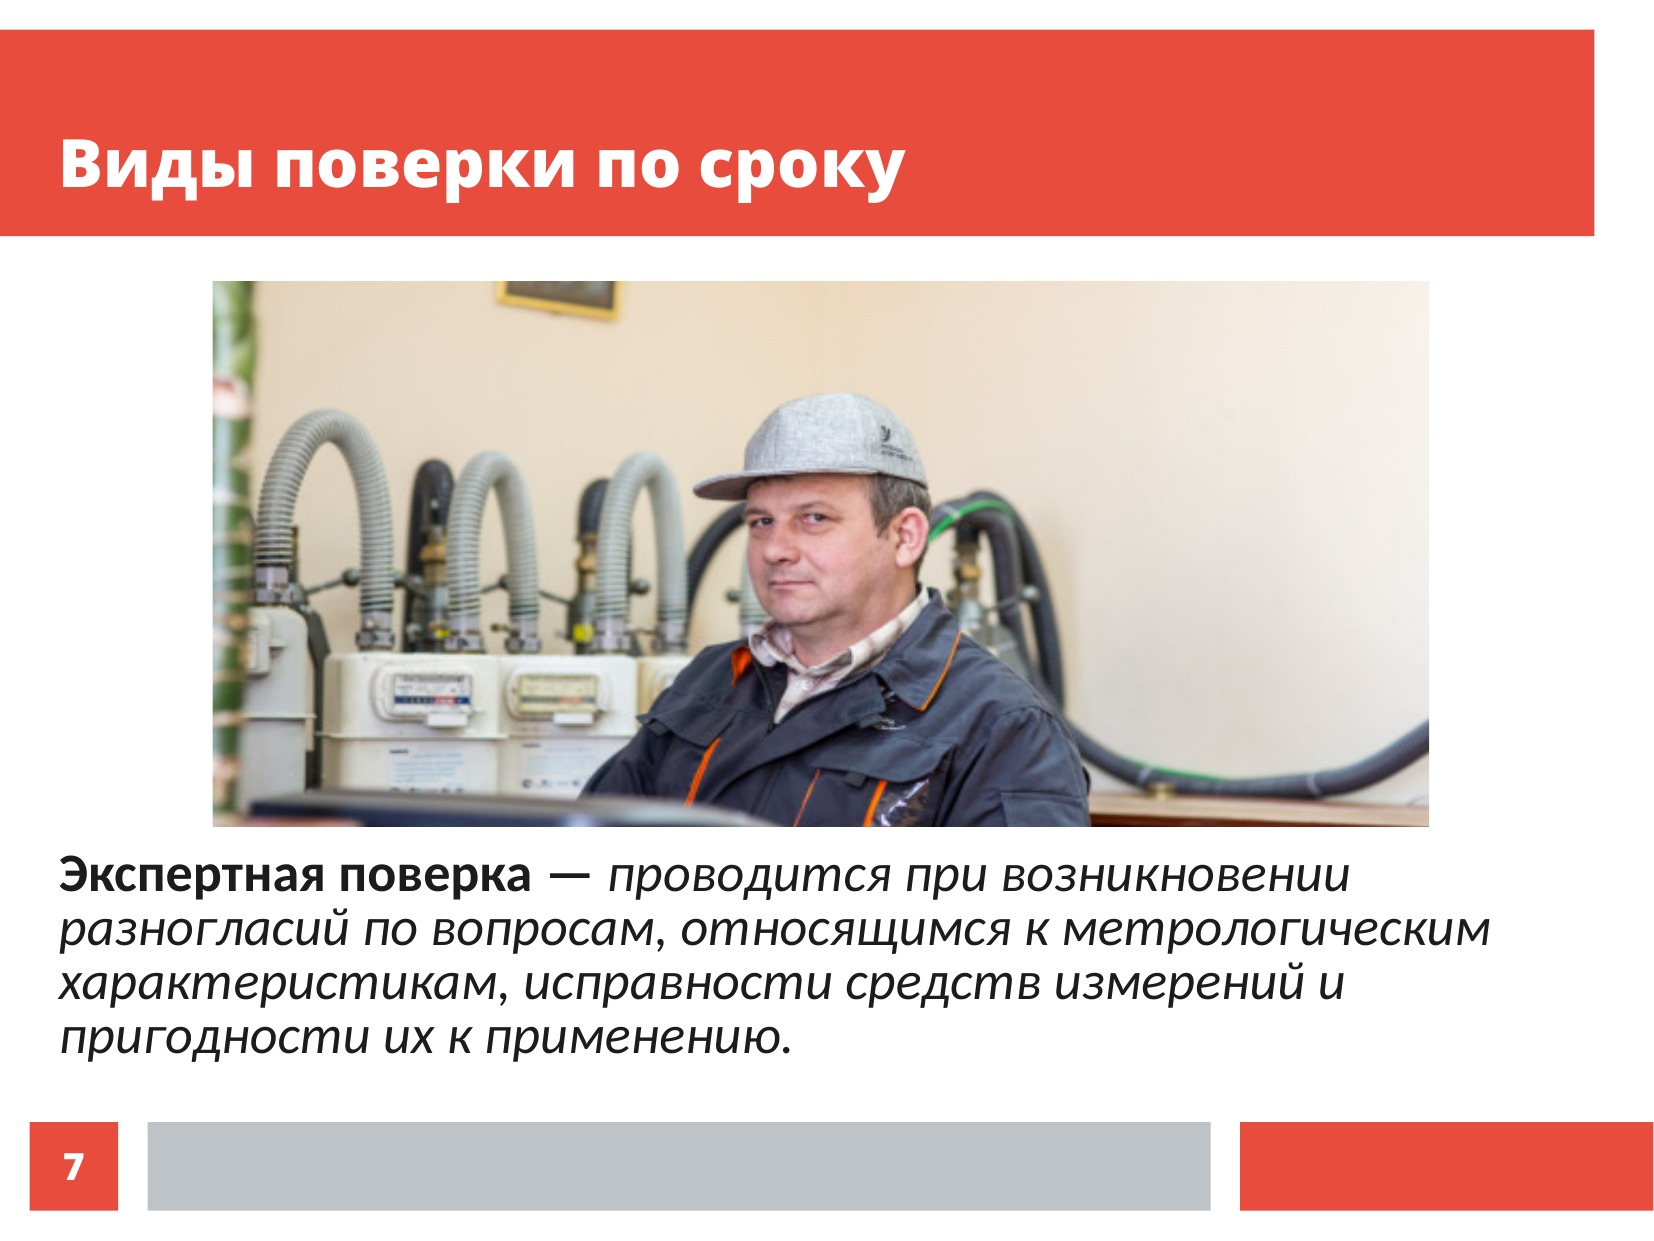

# Виды поверки по сроку
Экспертная поверка — проводится при возникновении разногласий по вопросам, относящимся к метрологическим характеристикам, исправности средств измерений и пригодности их к применению.
7